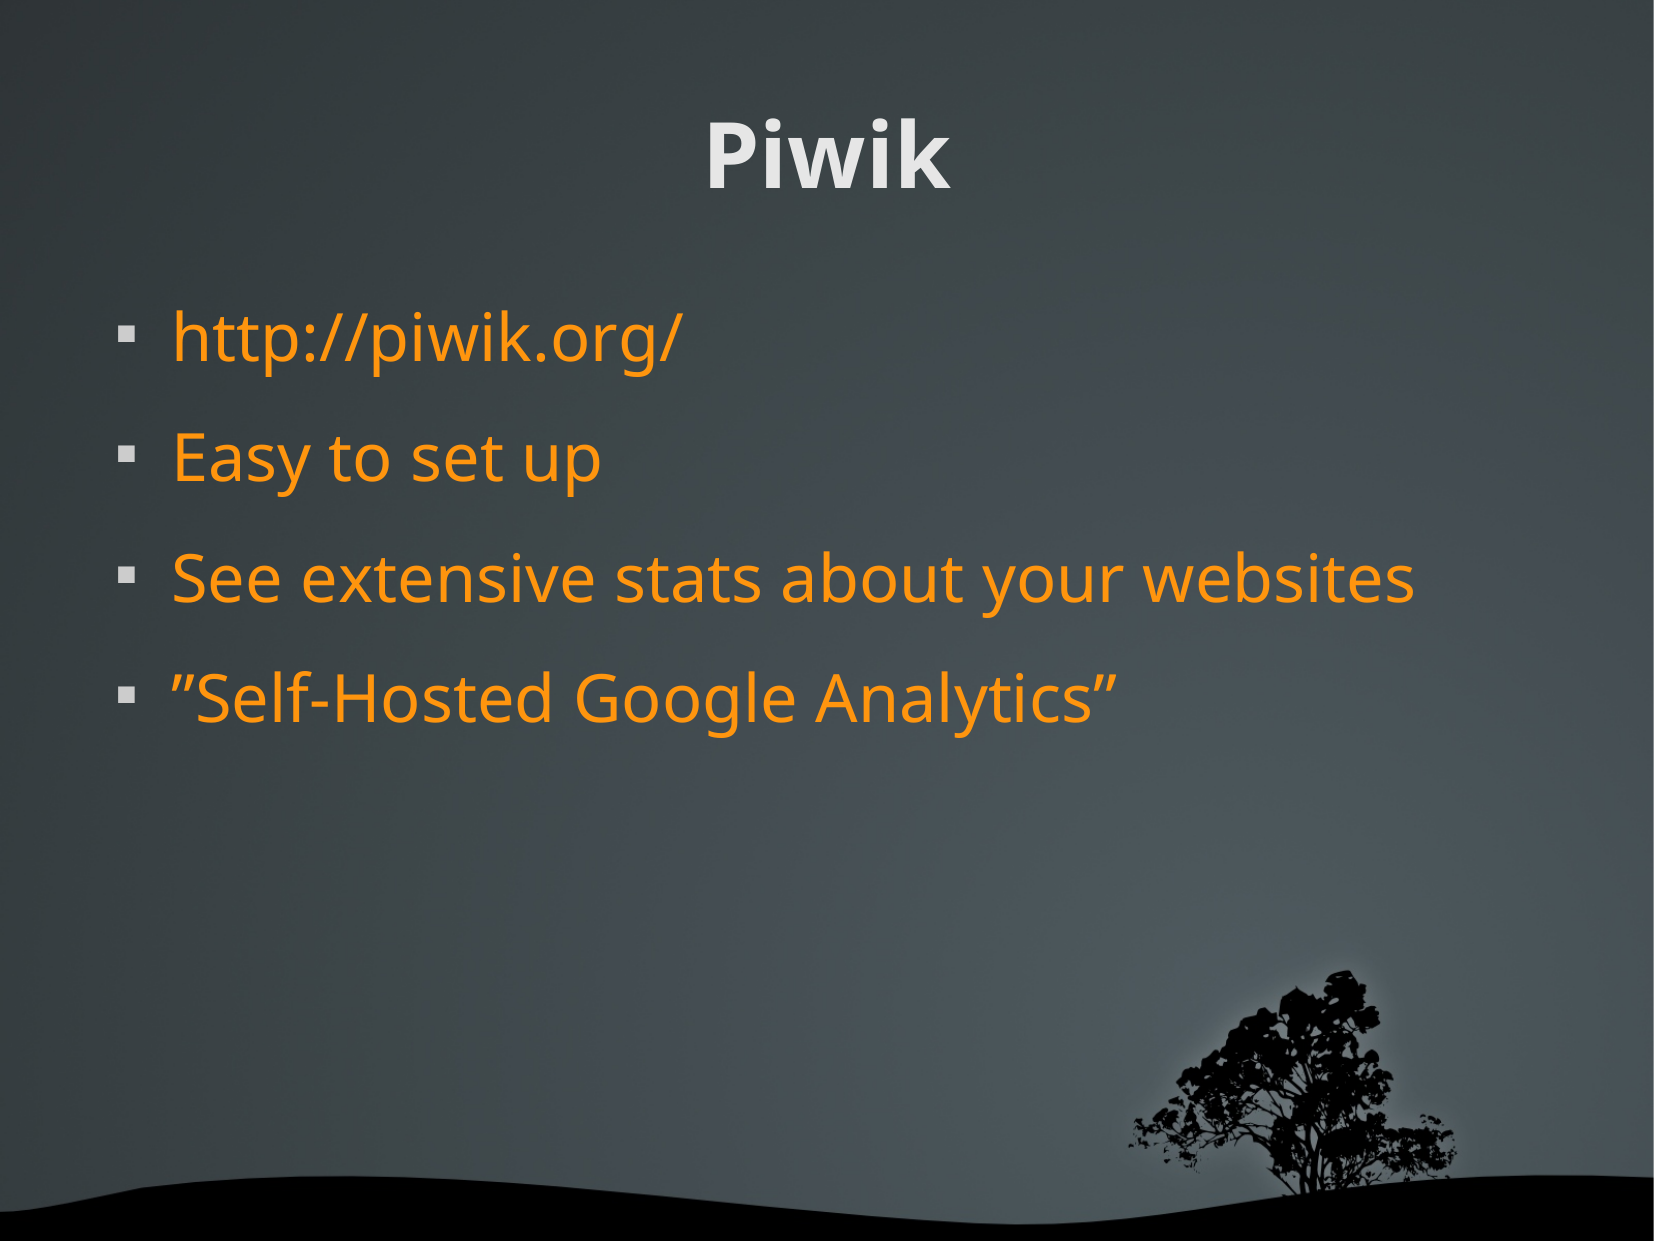

# Piwik
http://piwik.org/
Easy to set up
See extensive stats about your websites
”Self-Hosted Google Analytics”